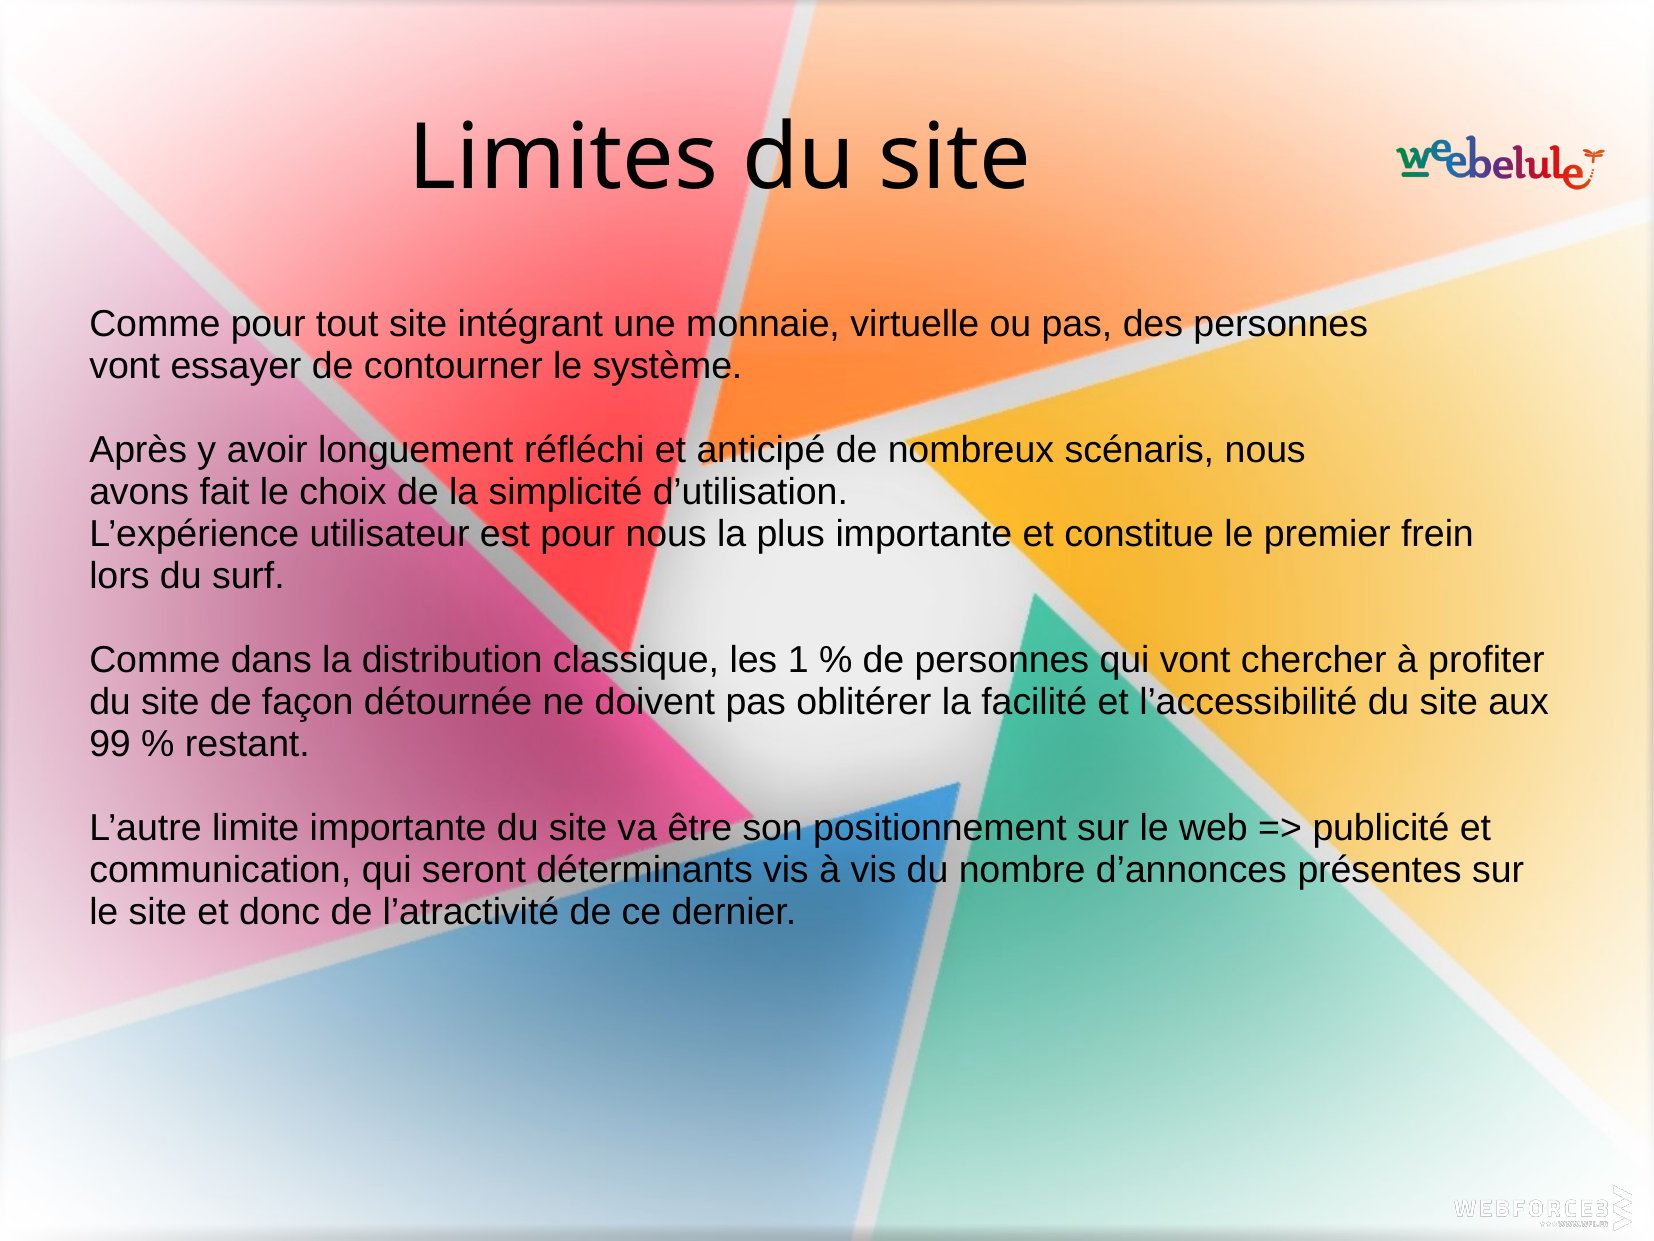

# Limites du site
Comme pour tout site intégrant une monnaie, virtuelle ou pas, des personnes
vont essayer de contourner le système.
Après y avoir longuement réfléchi et anticipé de nombreux scénaris, nous
avons fait le choix de la simplicité d’utilisation.
L’expérience utilisateur est pour nous la plus importante et constitue le premier frein
lors du surf.
Comme dans la distribution classique, les 1 % de personnes qui vont chercher à profiter
du site de façon détournée ne doivent pas oblitérer la facilité et l’accessibilité du site aux
99 % restant.
L’autre limite importante du site va être son positionnement sur le web => publicité et
communication, qui seront déterminants vis à vis du nombre d’annonces présentes sur
le site et donc de l’atractivité de ce dernier.